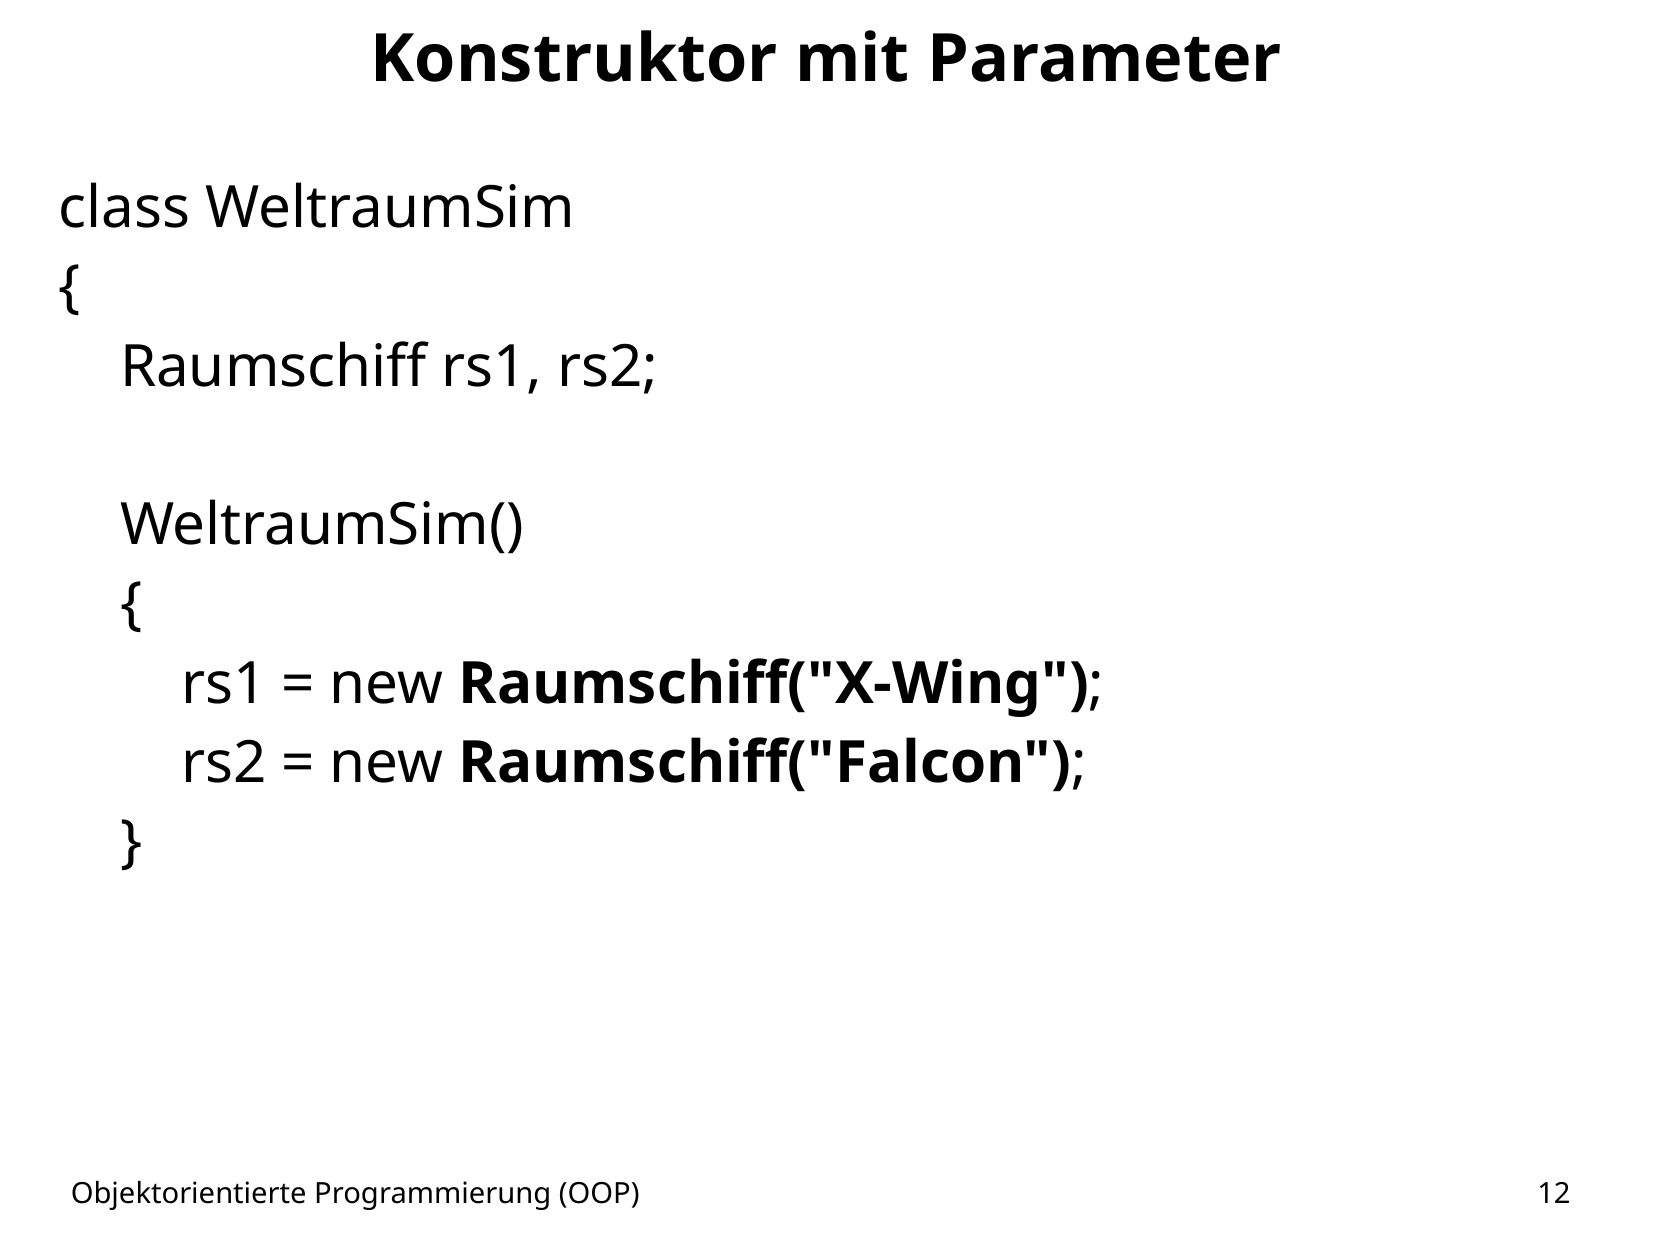

# Konstruktor mit Parameter
class WeltraumSim
{
 Raumschiff rs1, rs2;
 WeltraumSim()
 {
 rs1 = new Raumschiff("X-Wing");
 rs2 = new Raumschiff("Falcon");
 }
Objektorientierte Programmierung (OOP)
12